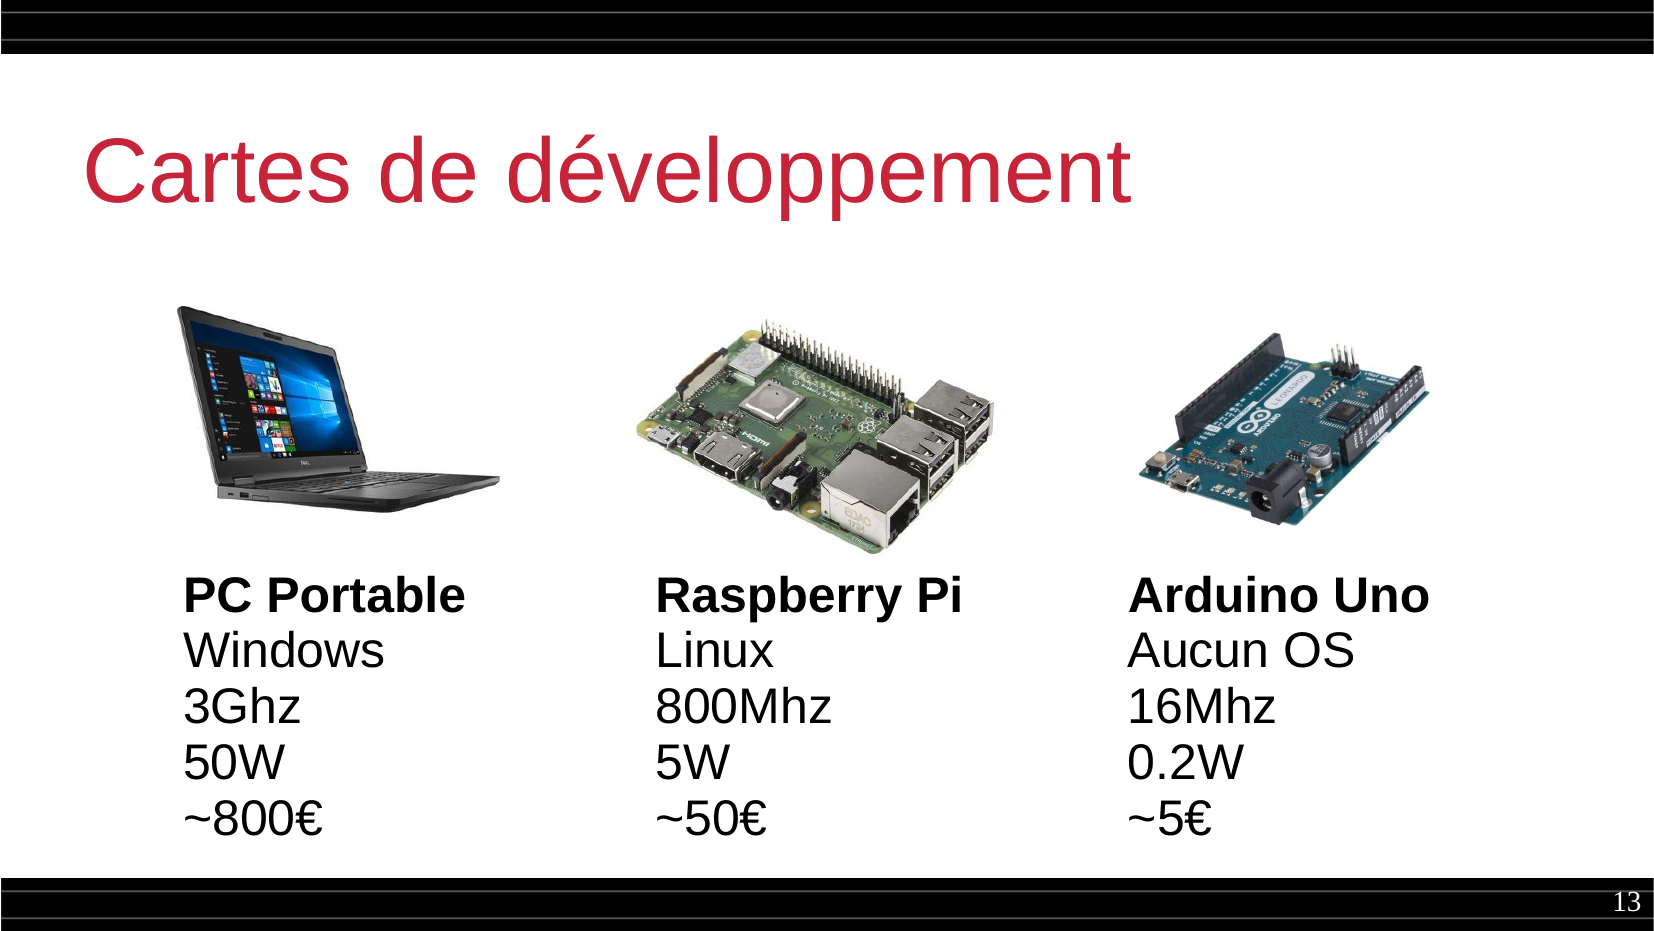

# Cartes de développement
PC Portable
Windows
3Ghz
50W
~800€
Raspberry Pi
Linux
800Mhz
5W
~50€
Arduino Uno
Aucun OS
16Mhz
0.2W
~5€